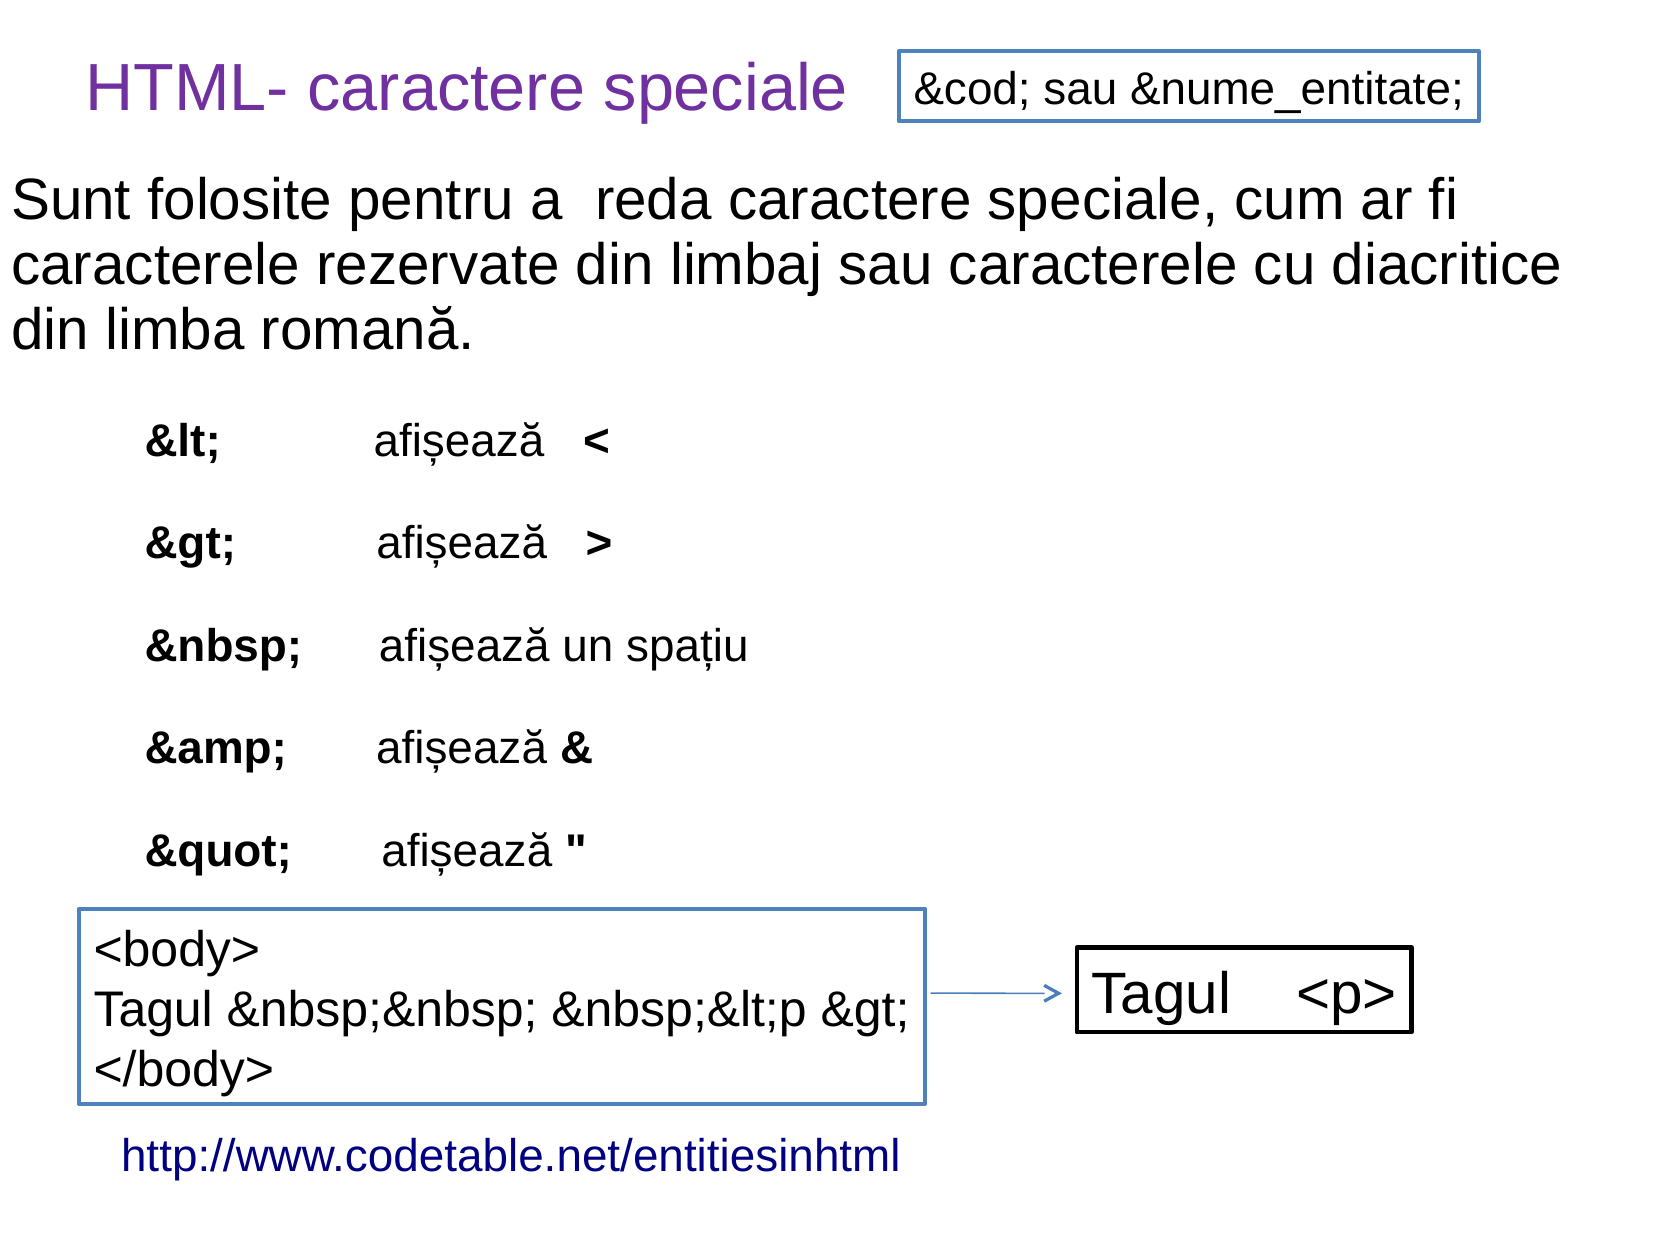

HTML- caractere speciale
Sunt folosite pentru a reda caractere speciale, cum ar fi caracterele rezervate din limbaj sau caracterele cu diacritice din limba romană.
&cod; sau &nume_entitate;
&lt; afișează <
&gt; afișează >
&nbsp; afișează un spațiu
&amp; afișează &
&quot; afișează "
<body>
Tagul &nbsp;&nbsp; &nbsp;&lt;p &gt;
</body>
Tagul <p>
http://www.codetable.net/entitiesinhtml